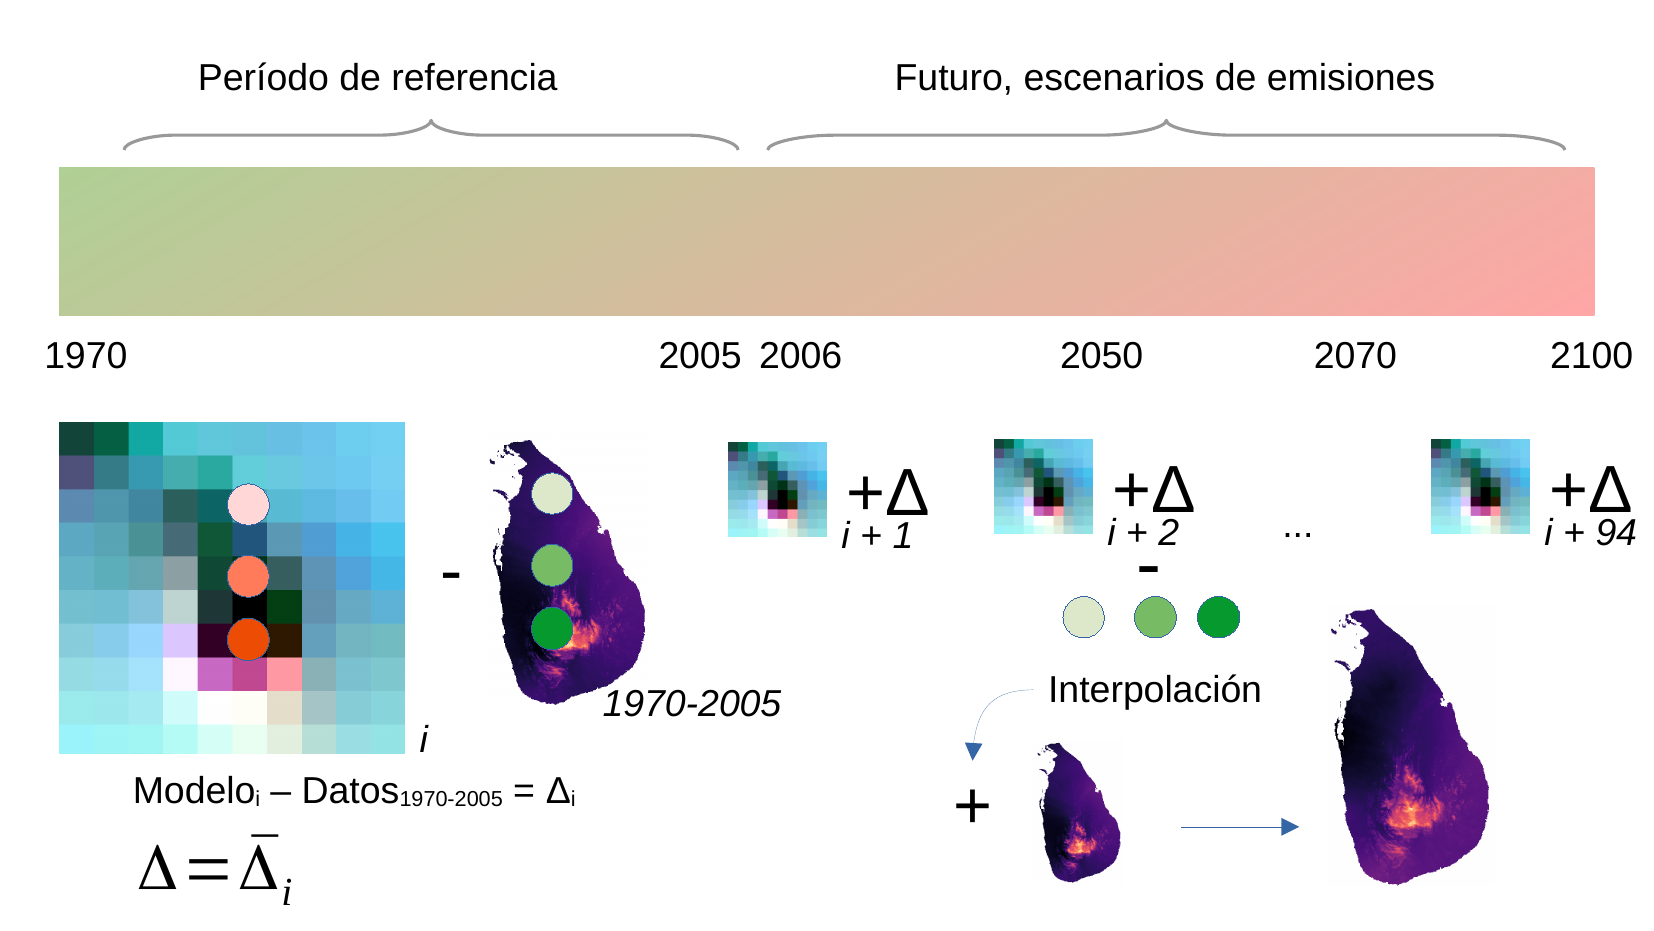

Período de referencia
Futuro, escenarios de emisiones
1970
2005
2006
2050
2070
2100
+Δ
+Δ
+Δ
...
i + 2
i + 94
i + 1
-
-
Interpolación
1970-2005
i
+
Modeloi – Datos1970-2005 = Δi